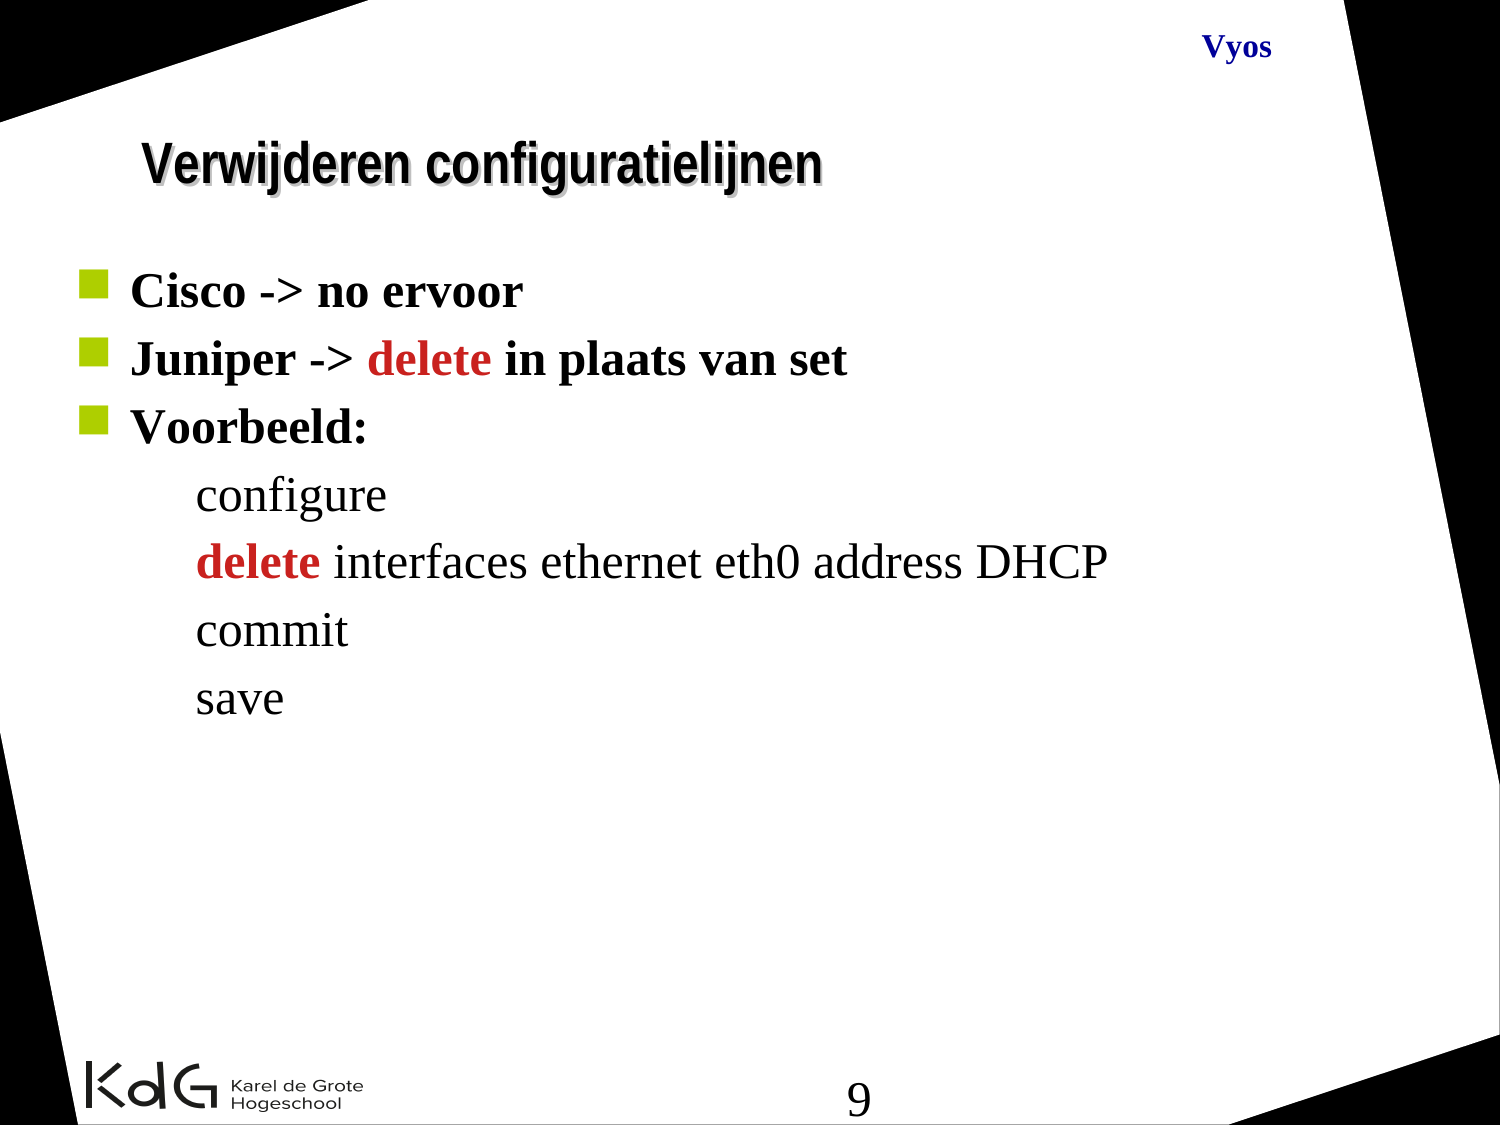

# Verwijderen configuratielijnen
Cisco -> no ervoor
Juniper -> delete in plaats van set
Voorbeeld:
configure
delete interfaces ethernet eth0 address DHCP
commit
save